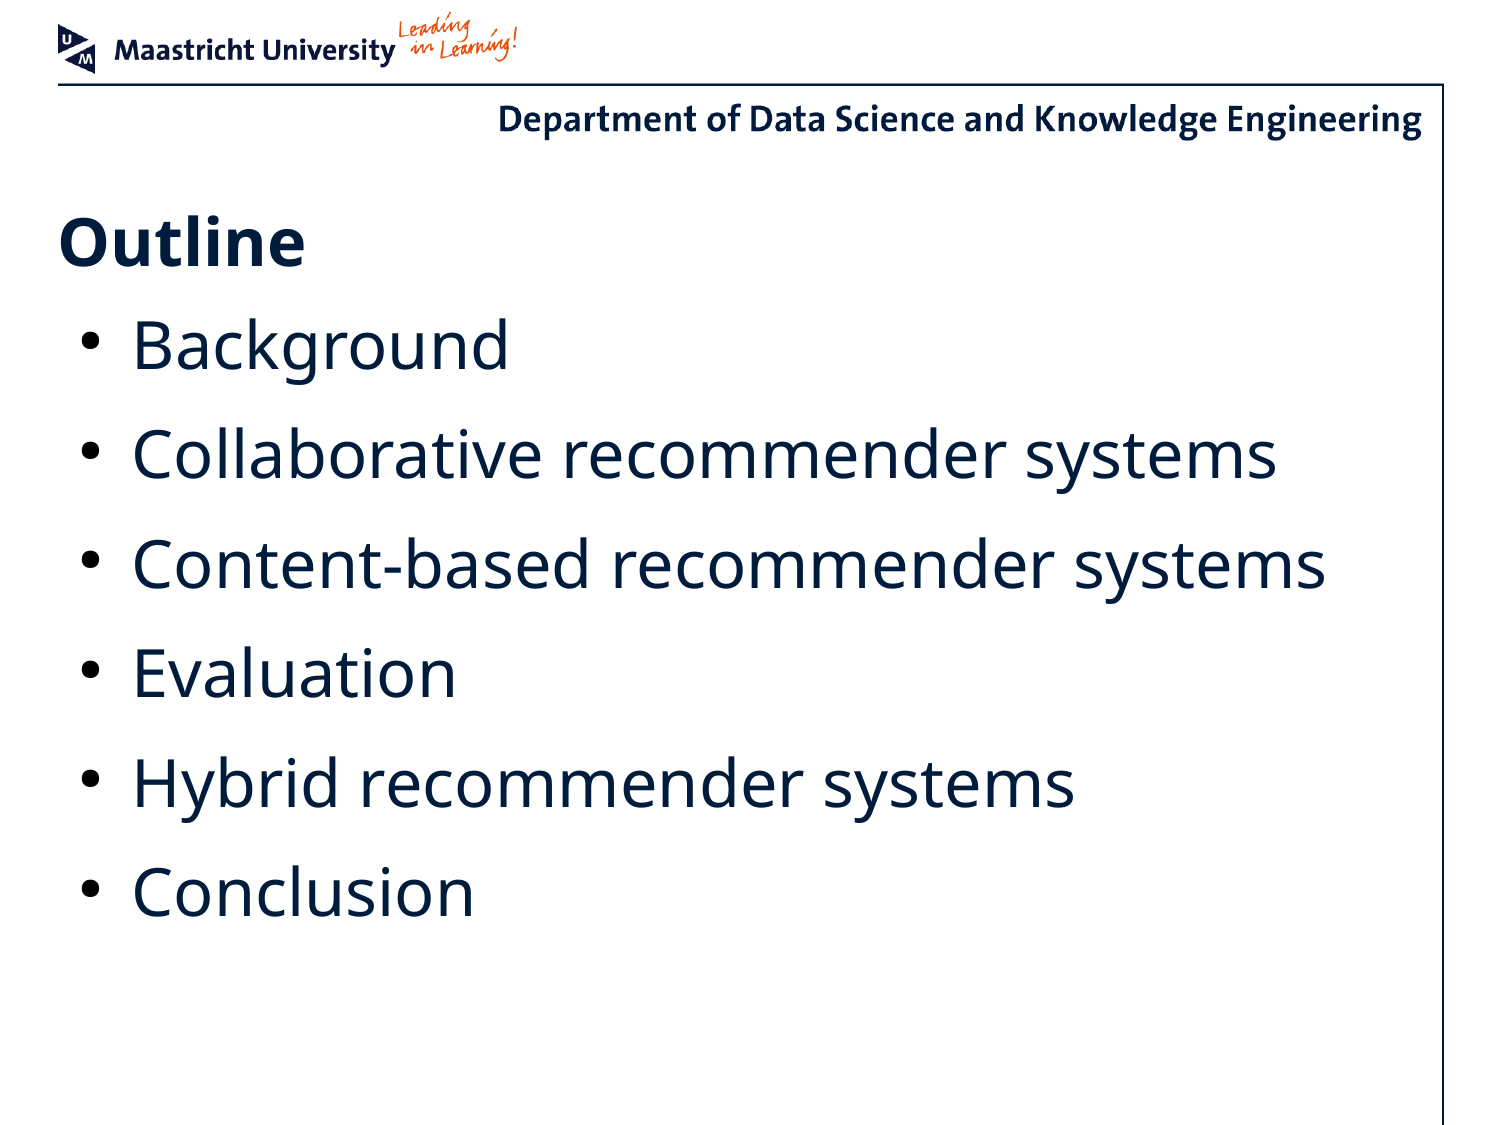

# Outline
Background
Collaborative recommender systems
Content-based recommender systems
Evaluation
Hybrid recommender systems
Conclusion